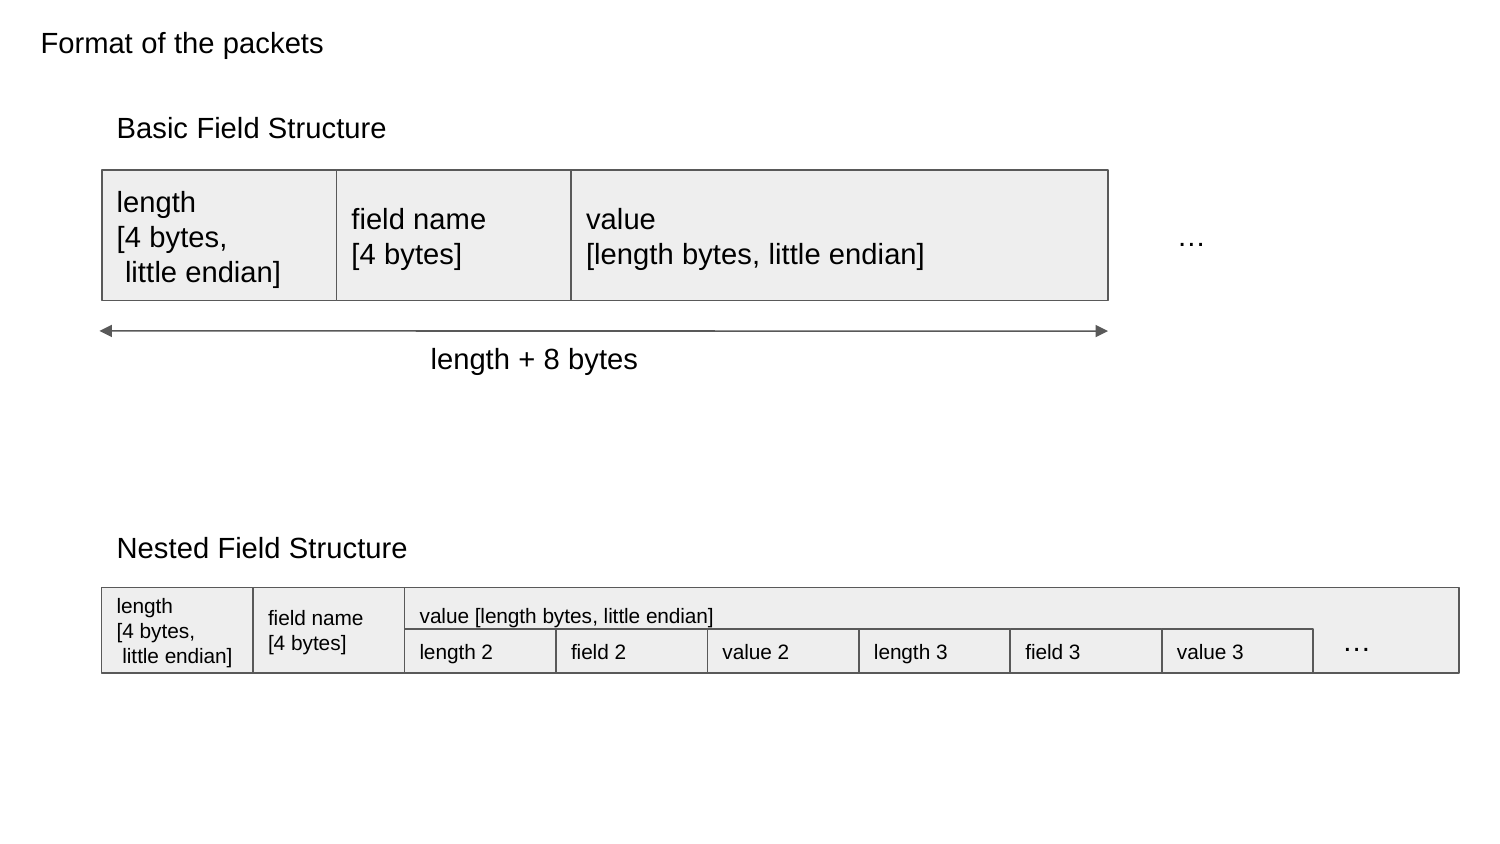

Format of the packets
Basic Field Structure
length
[4 bytes,
 little endian]
field name
[4 bytes]
value
[length bytes, little endian]
…
length + 8 bytes
Nested Field Structure
length
[4 bytes,
 little endian]
field name
[4 bytes]
value [length bytes, little endian]
…
length 2
field 2
value 2
length 3
field 3
value 3